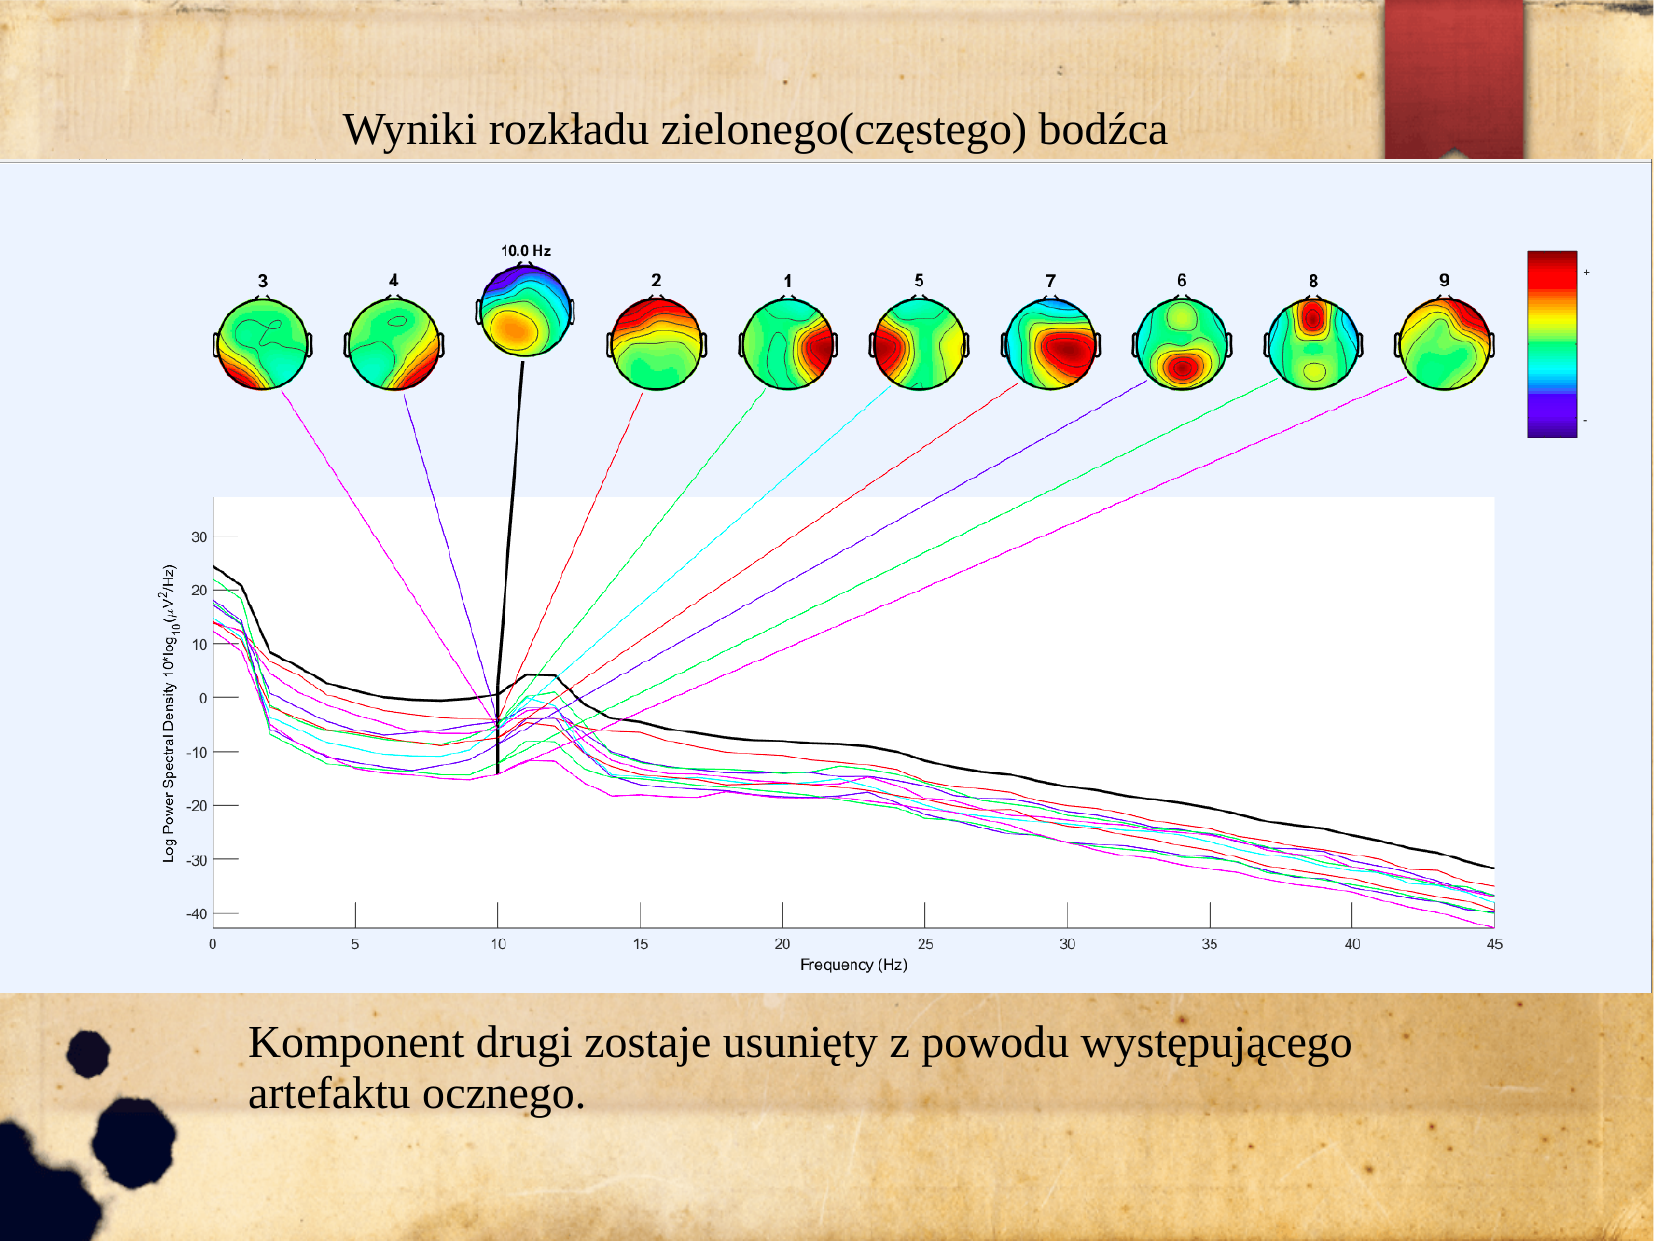

# Wyniki rozkładu zielonego(częstego) bodźca
Komponent drugi zostaje usunięty z powodu występującego artefaktu ocznego.